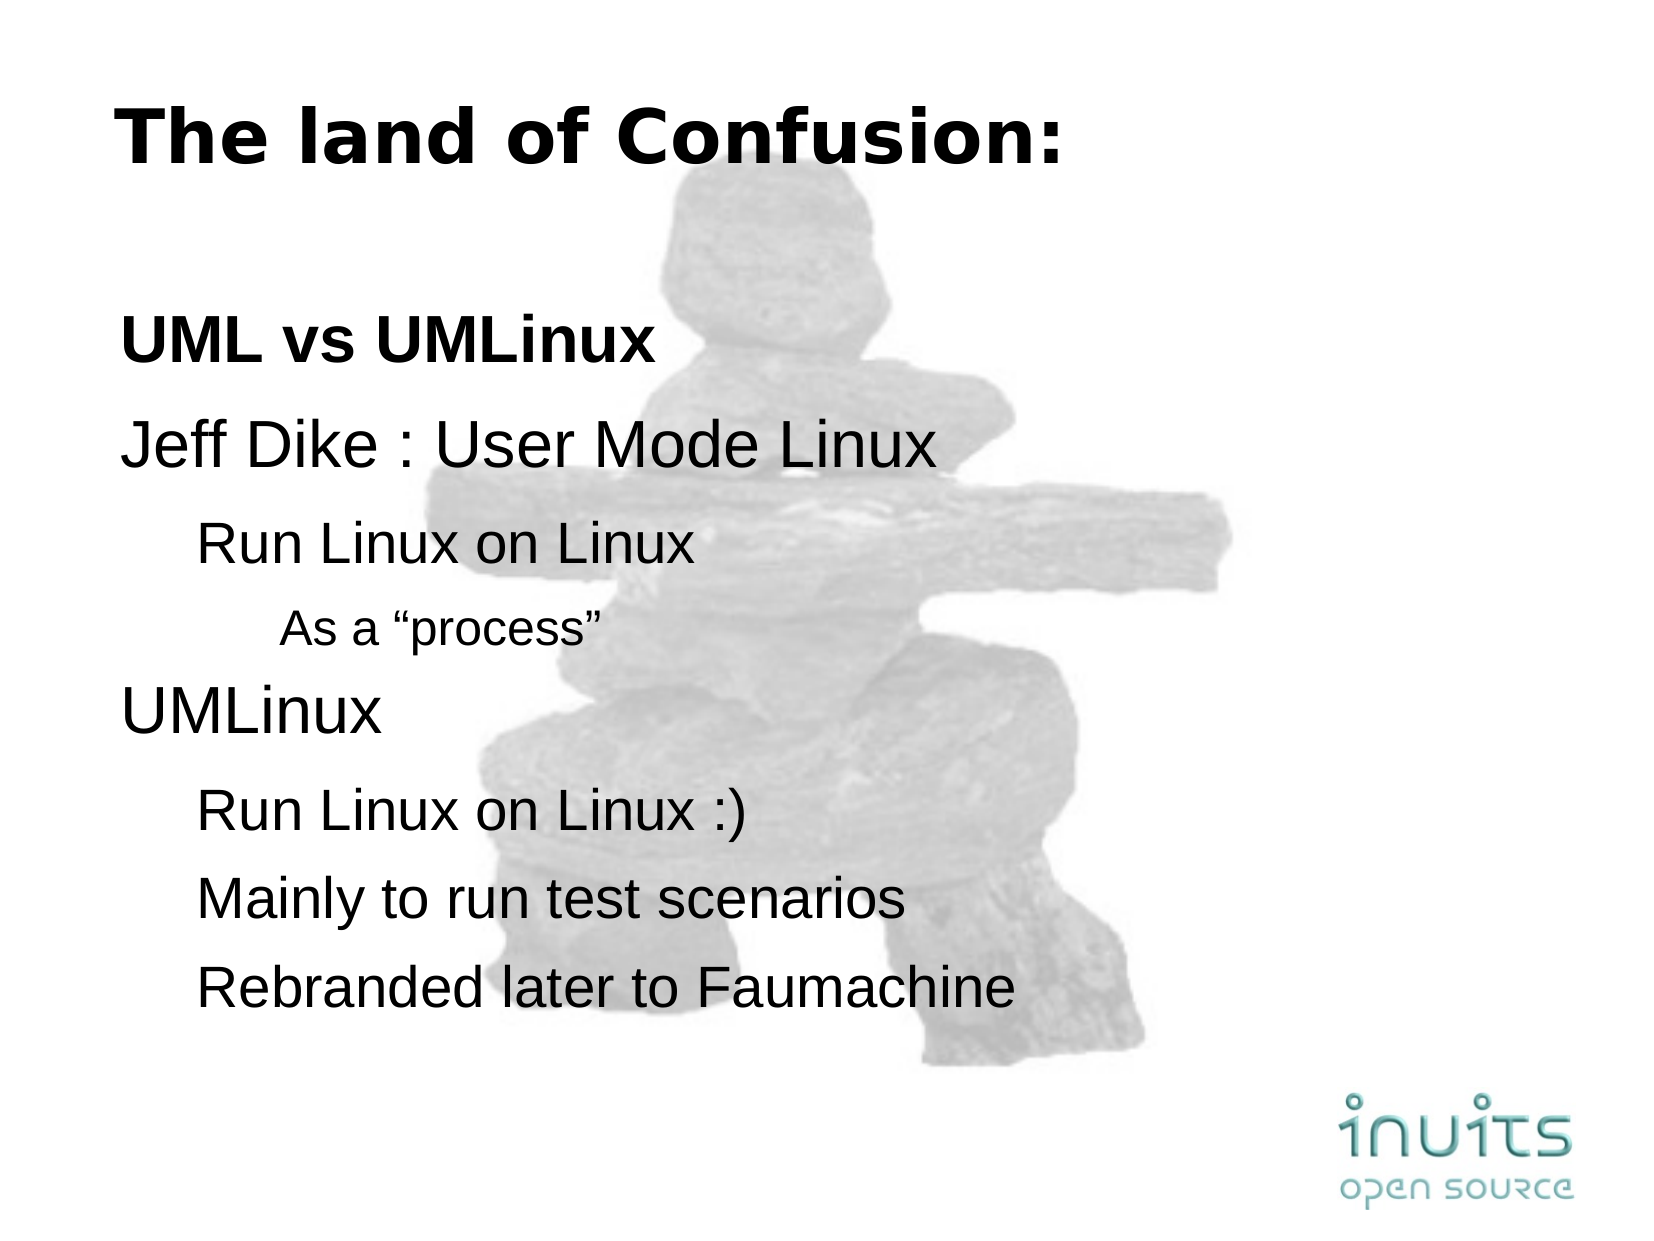

The land of Confusion:
# UML vs UMLinux
Jeff Dike : User Mode Linux
Run Linux on Linux
As a “process”
UMLinux
Run Linux on Linux :)
Mainly to run test scenarios
Rebranded later to Faumachine